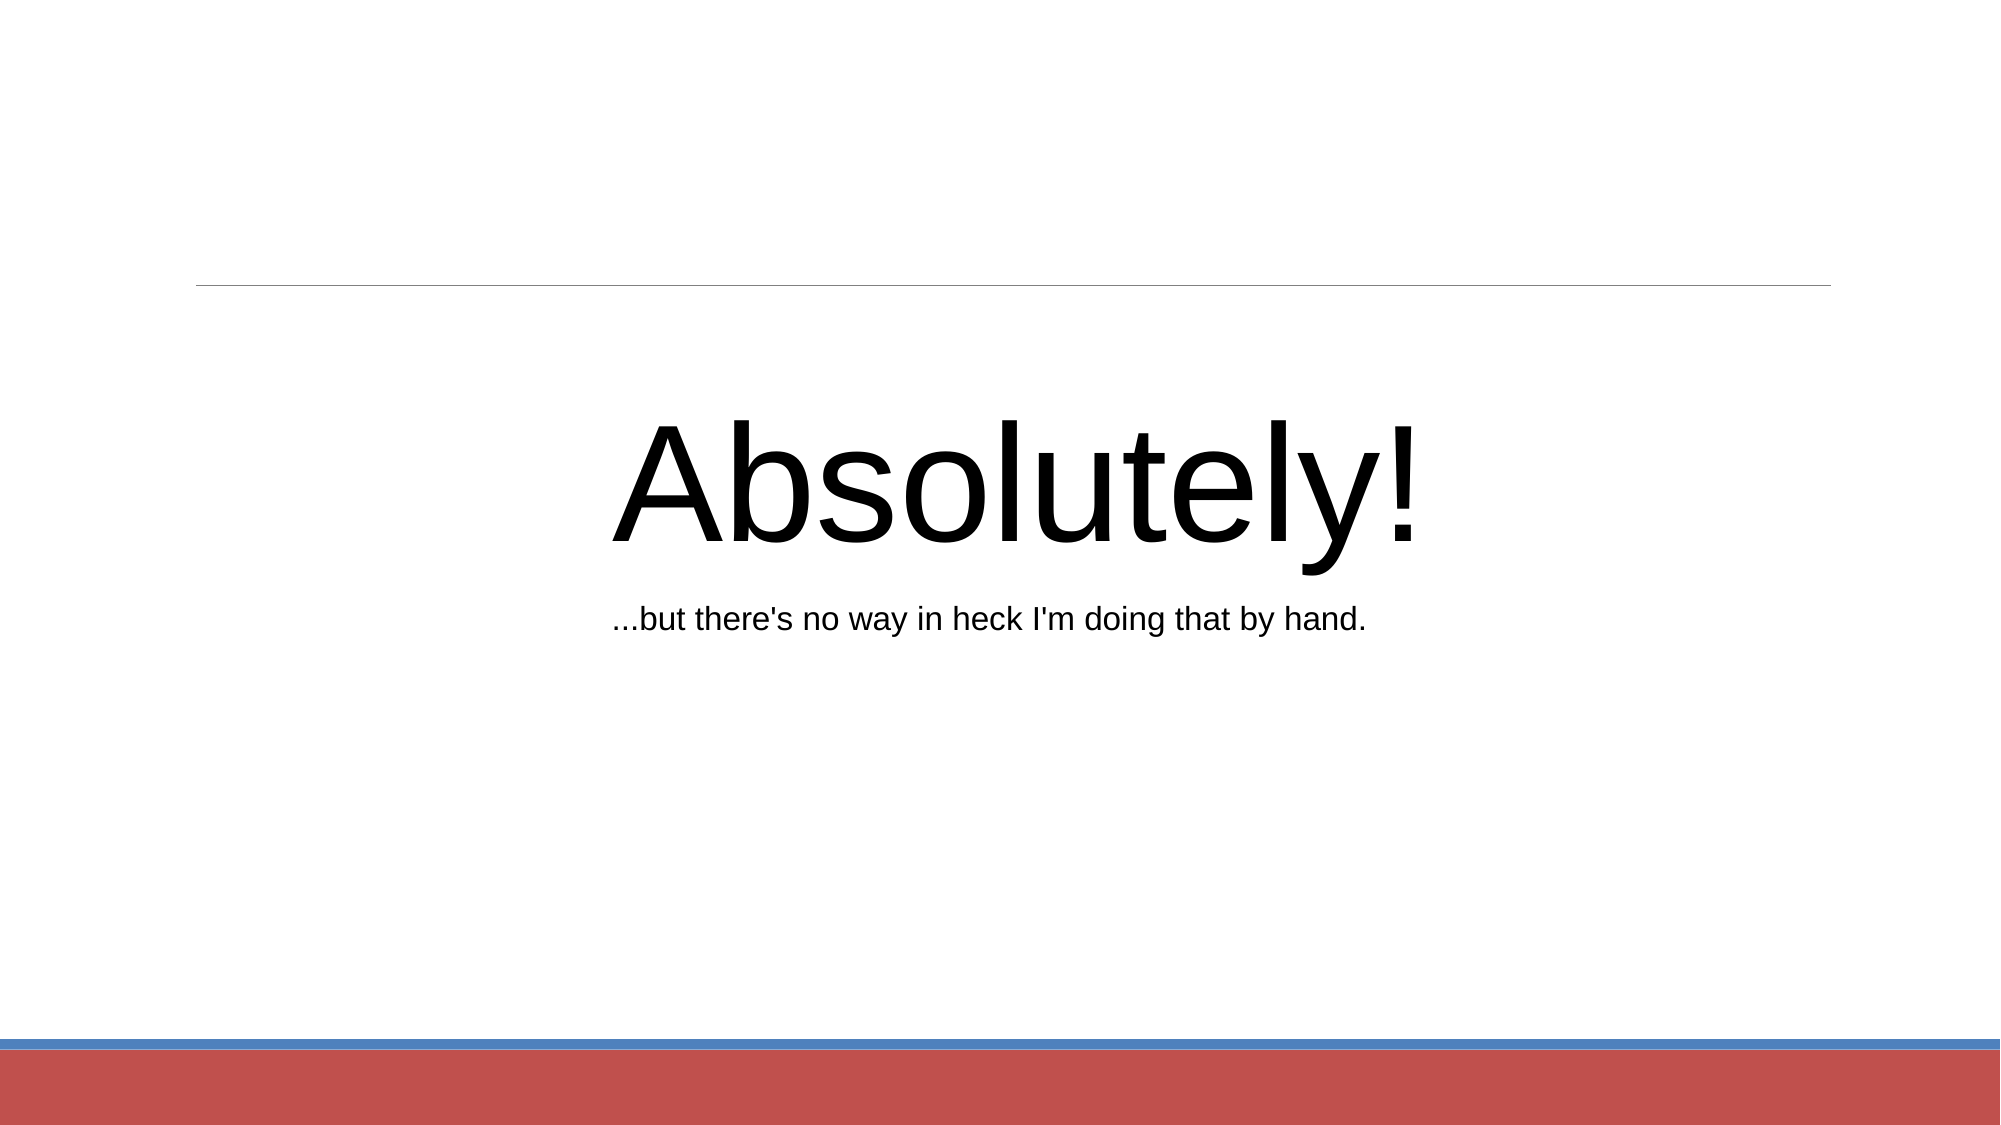

# Absolutely!
...but there's no way in heck I'm doing that by hand.